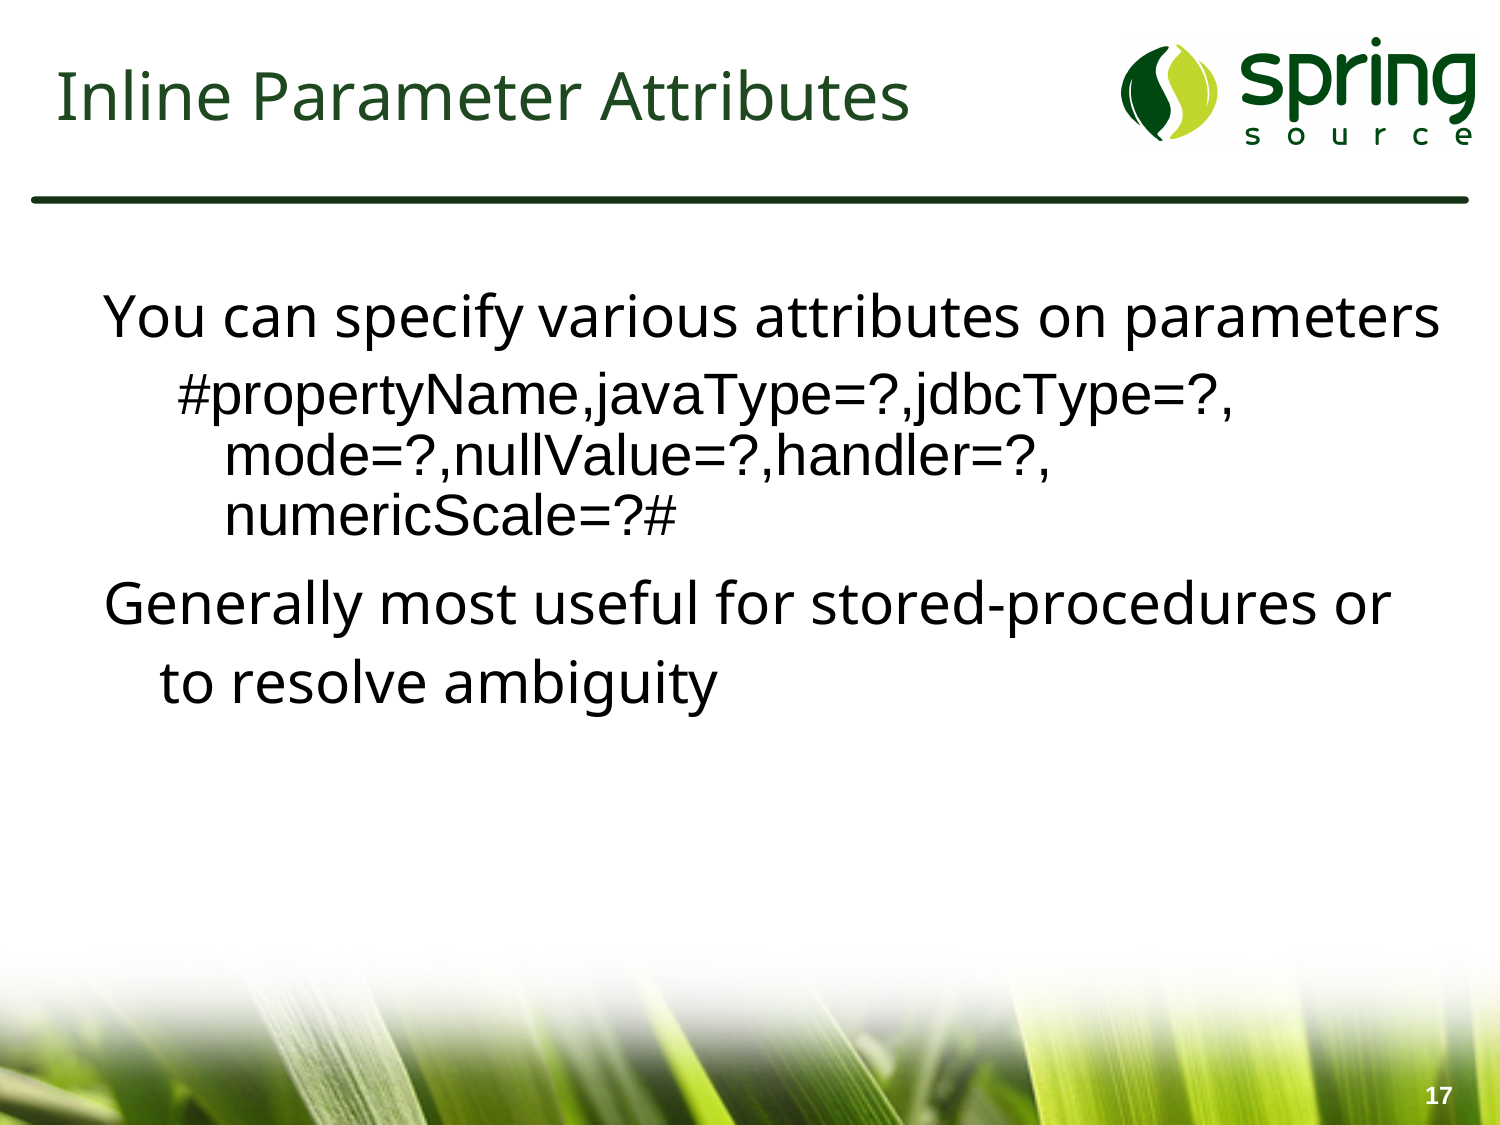

# Inline Parameter Attributes
You can specify various attributes on parameters
#propertyName,javaType=?,jdbcType=?,
mode=?,nullValue=?,handler=?,
numericScale=?#
Generally most useful for stored-procedures or to resolve ambiguity